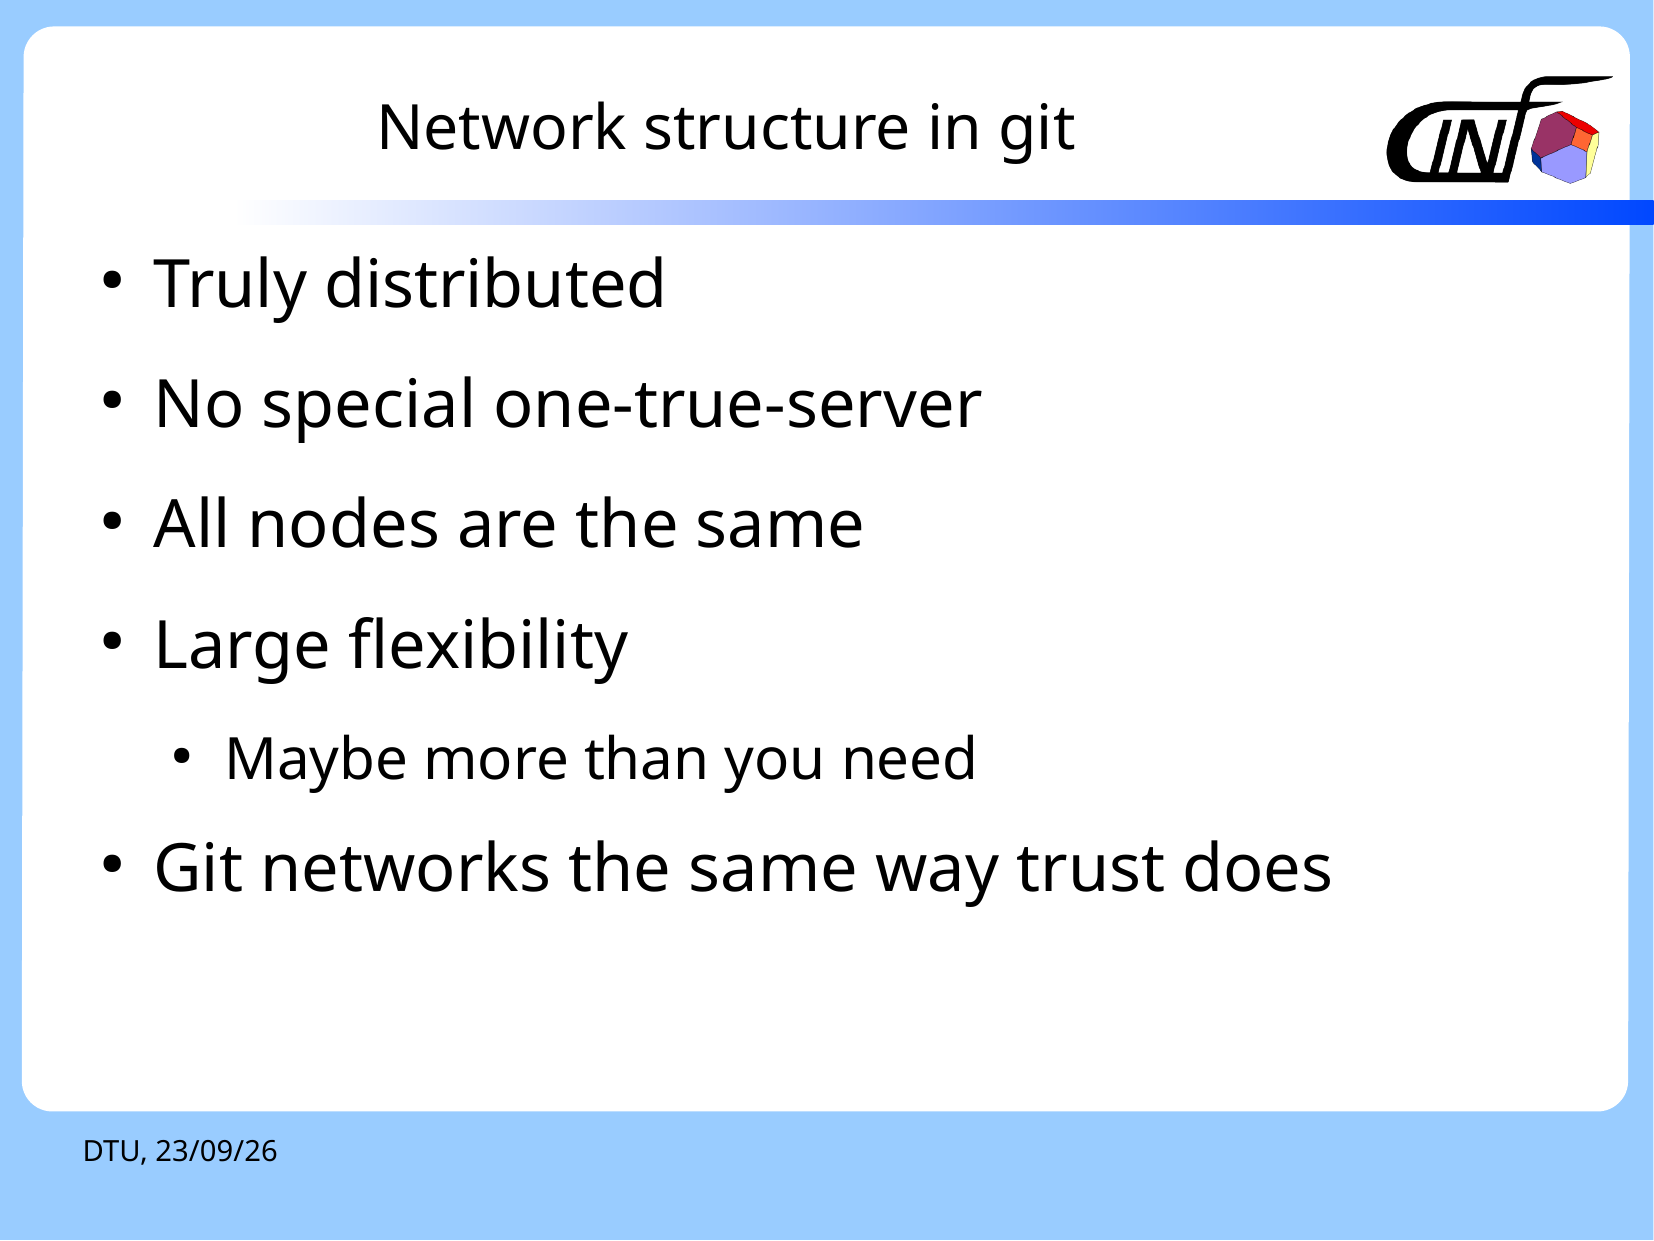

# Network structure in git
Truly distributed
No special one-true-server
All nodes are the same
Large flexibility
Maybe more than you need
Git networks the same way trust does